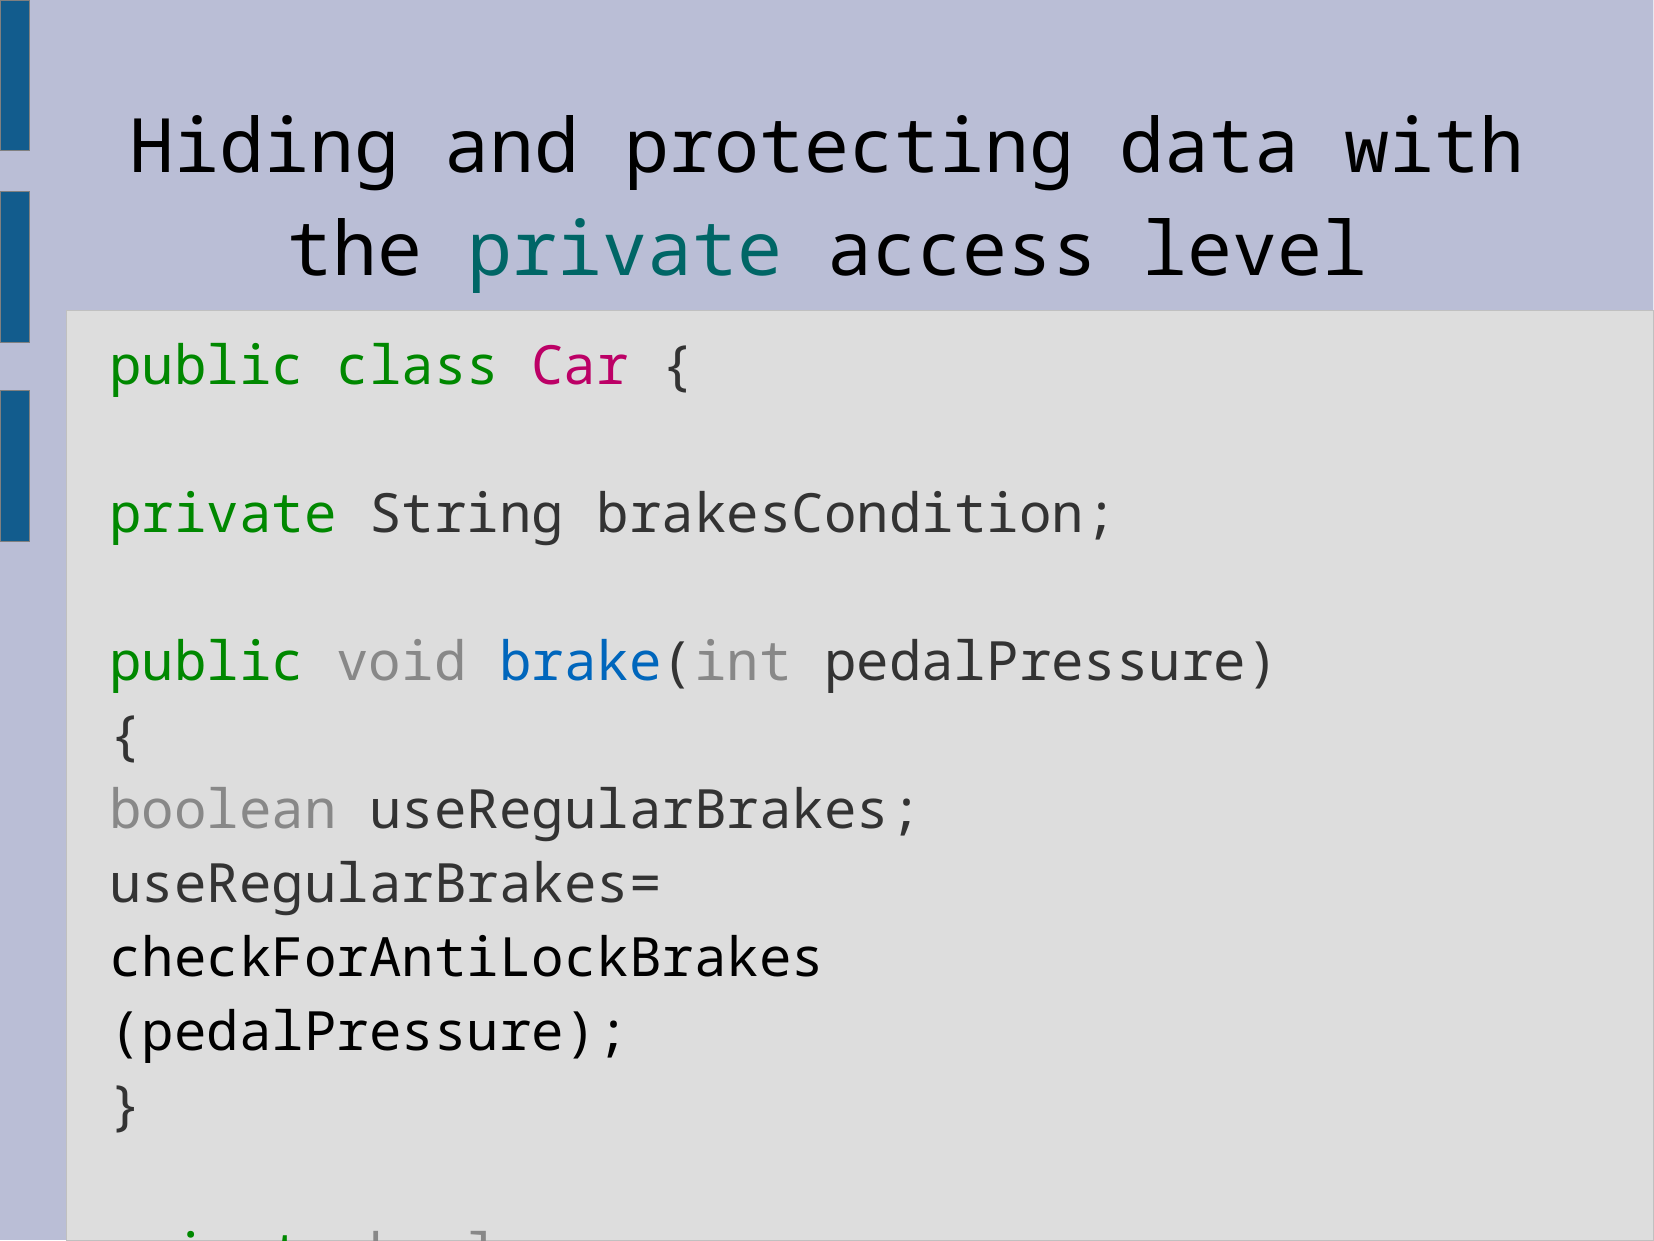

# Hiding and protecting data with the private access level
public class Car {
private String brakesCondition;
public void brake(int pedalPressure){
boolean useRegularBrakes;
useRegularBrakes=
checkForAntiLockBrakes (pedalPressure);
}
private boolean checkForAntiLockBrakes(int pressure){
}
}